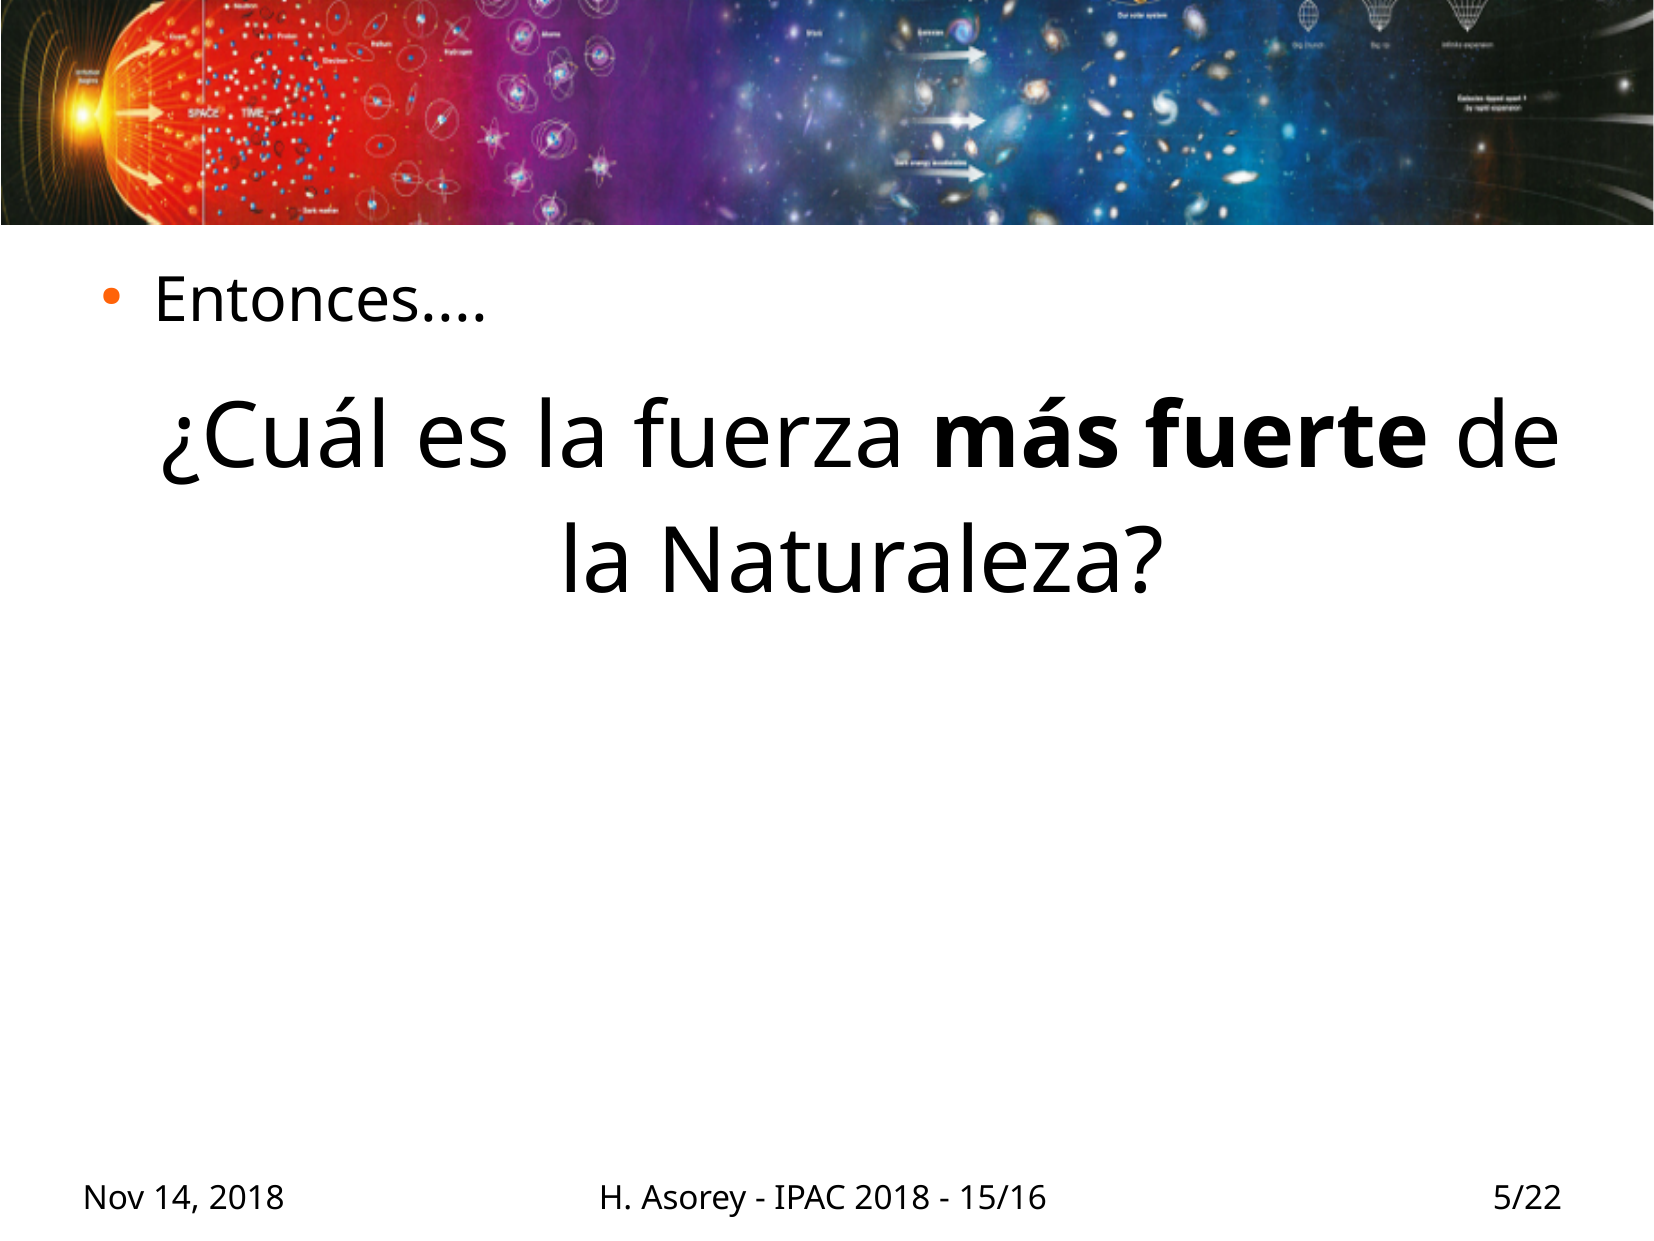

# Entonces....
¿Cuál es la fuerza más fuerte de la Naturaleza?
Nov 14, 2018
H. Asorey - IPAC 2018 - 15/16
5